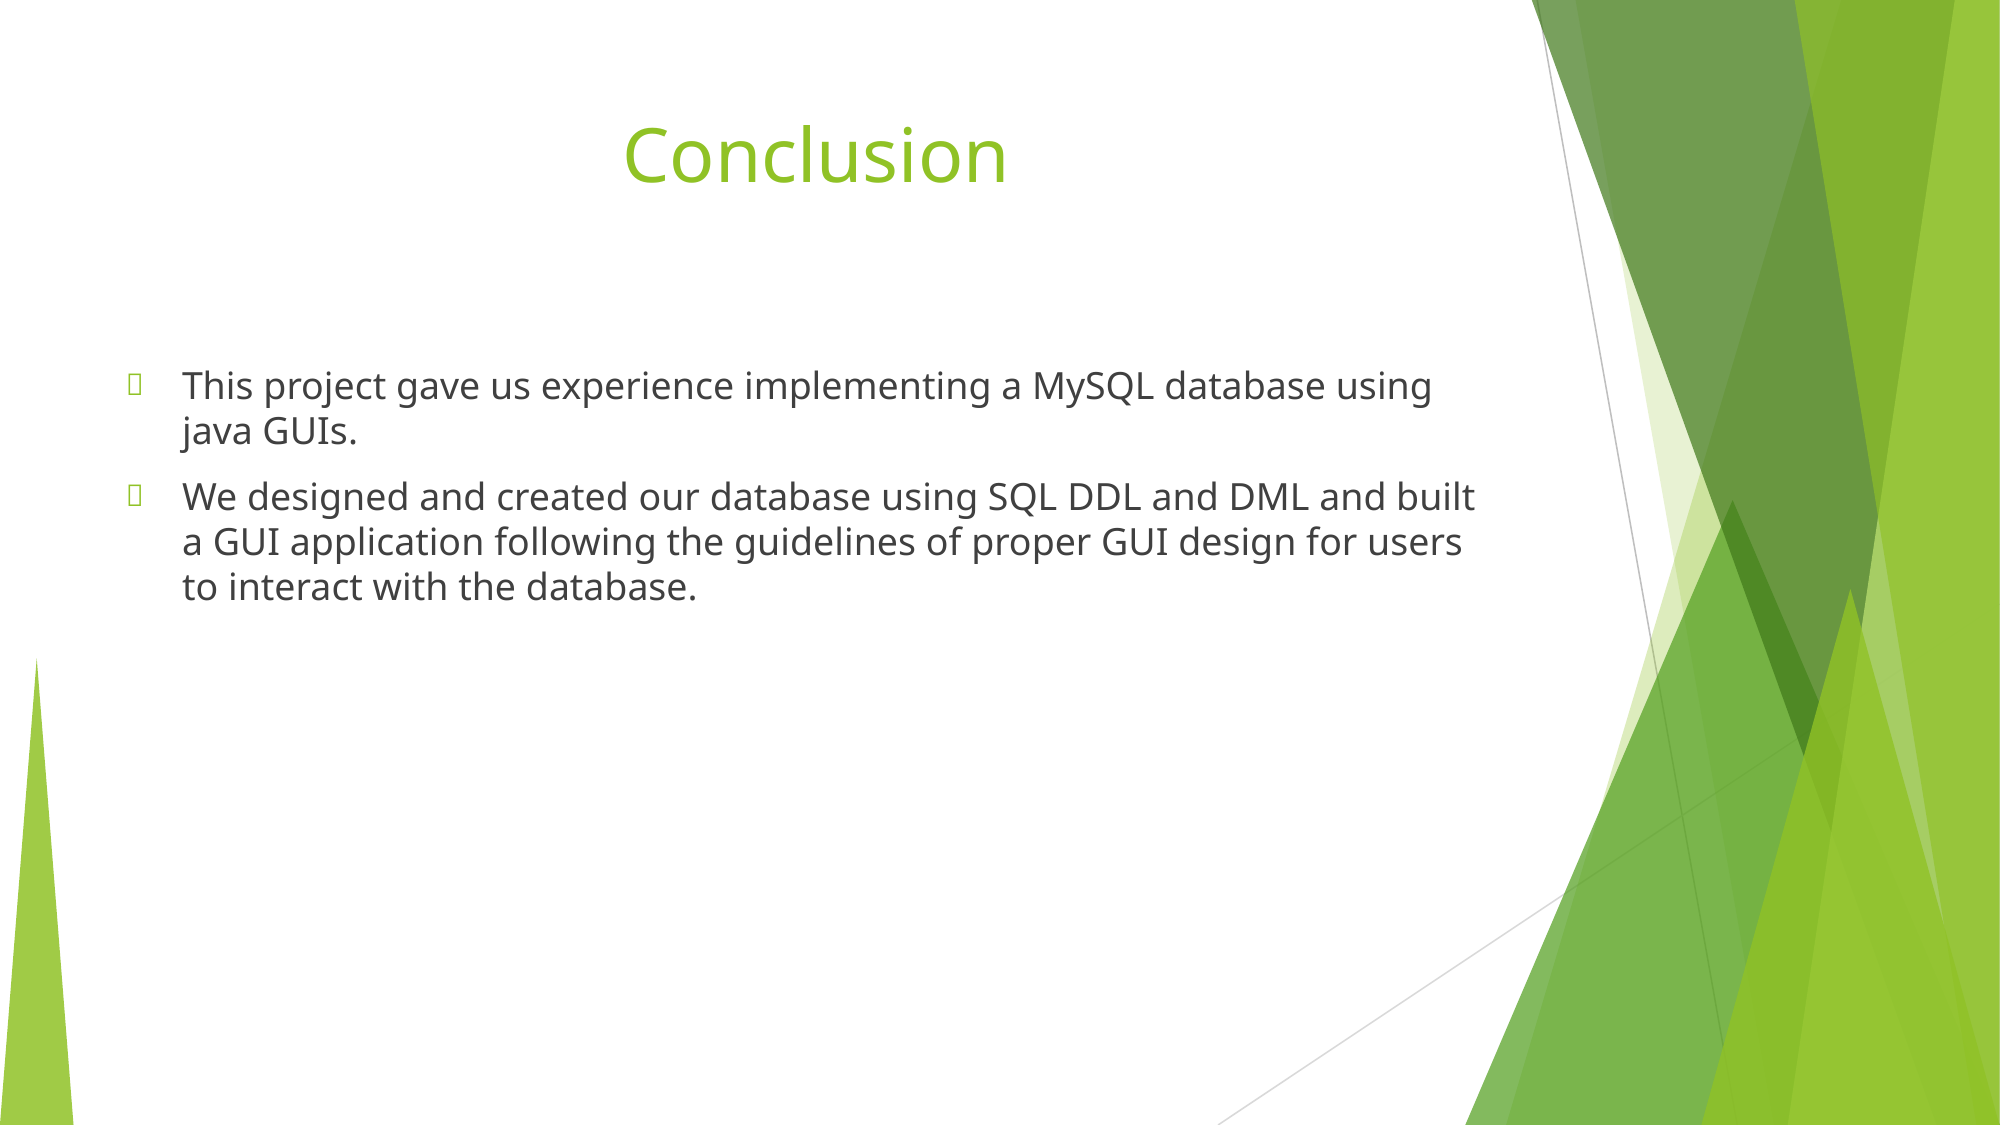

# Conclusion
This project gave us experience implementing a MySQL database using java GUIs.
We designed and created our database using SQL DDL and DML and built a GUI application following the guidelines of proper GUI design for users to interact with the database.